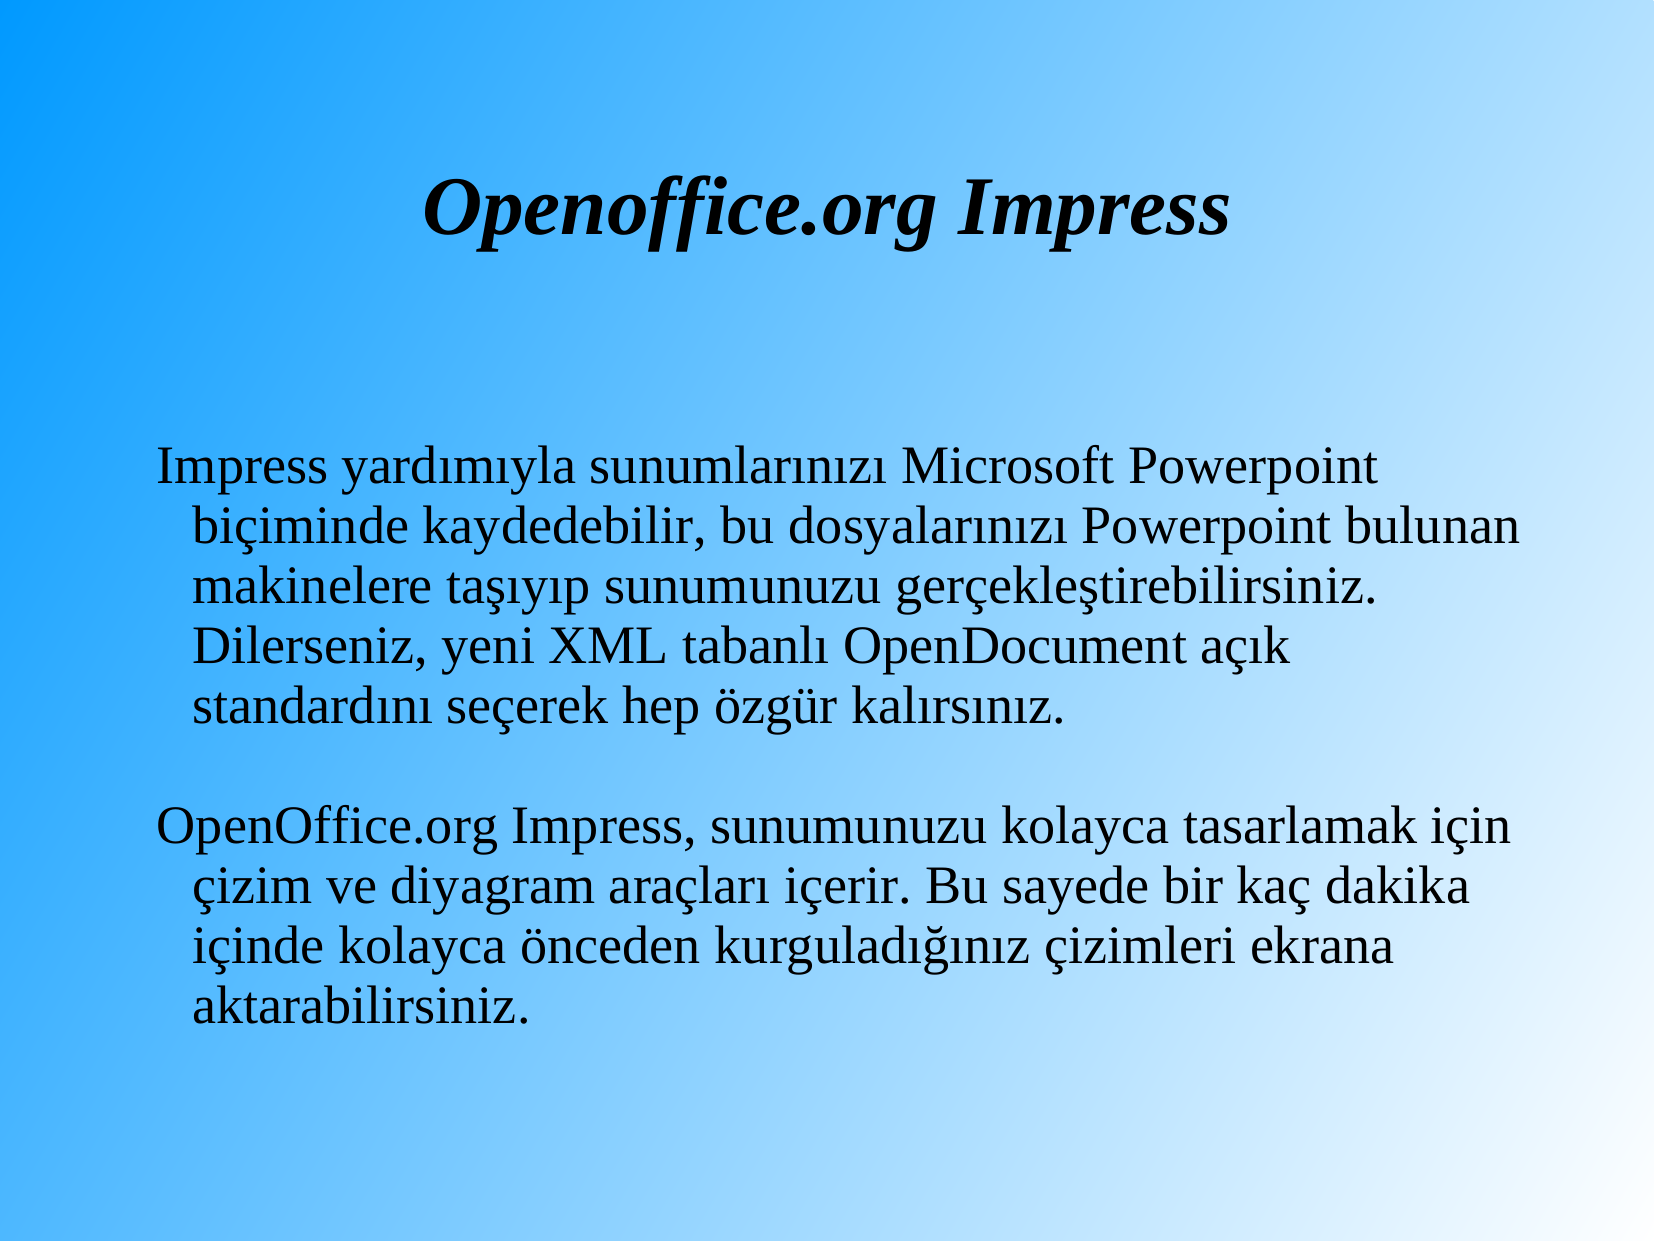

# Openoffice.org Impress
Impress yardımıyla sunumlarınızı Microsoft Powerpoint biçiminde kaydedebilir, bu dosyalarınızı Powerpoint bulunan makinelere taşıyıp sunumunuzu gerçekleştirebilirsiniz. Dilerseniz, yeni XML tabanlı OpenDocument açık standardını seçerek hep özgür kalırsınız.
OpenOffice.org Impress, sunumunuzu kolayca tasarlamak için çizim ve diyagram araçları içerir. Bu sayede bir kaç dakika içinde kolayca önceden kurguladığınız çizimleri ekrana aktarabilirsiniz.